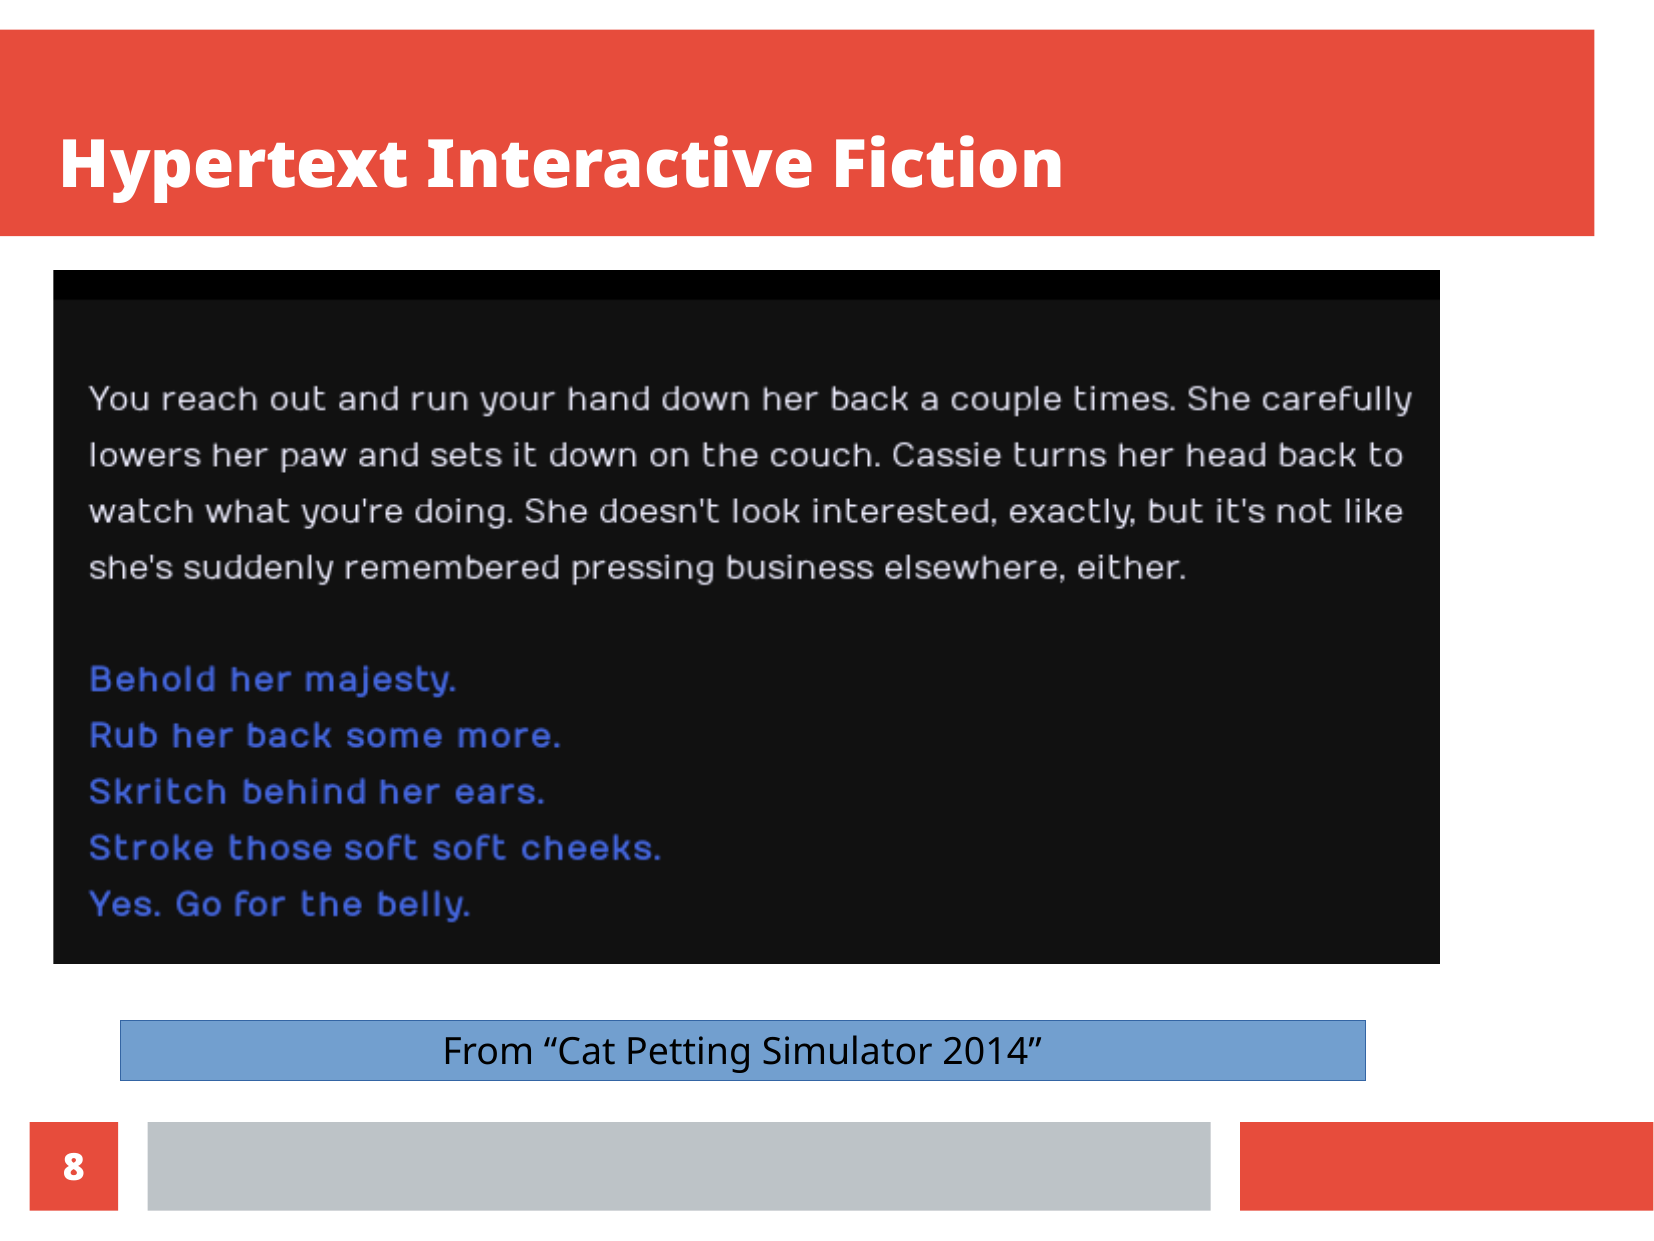

# Hypertext Interactive Fiction
From “Cat Petting Simulator 2014”
8